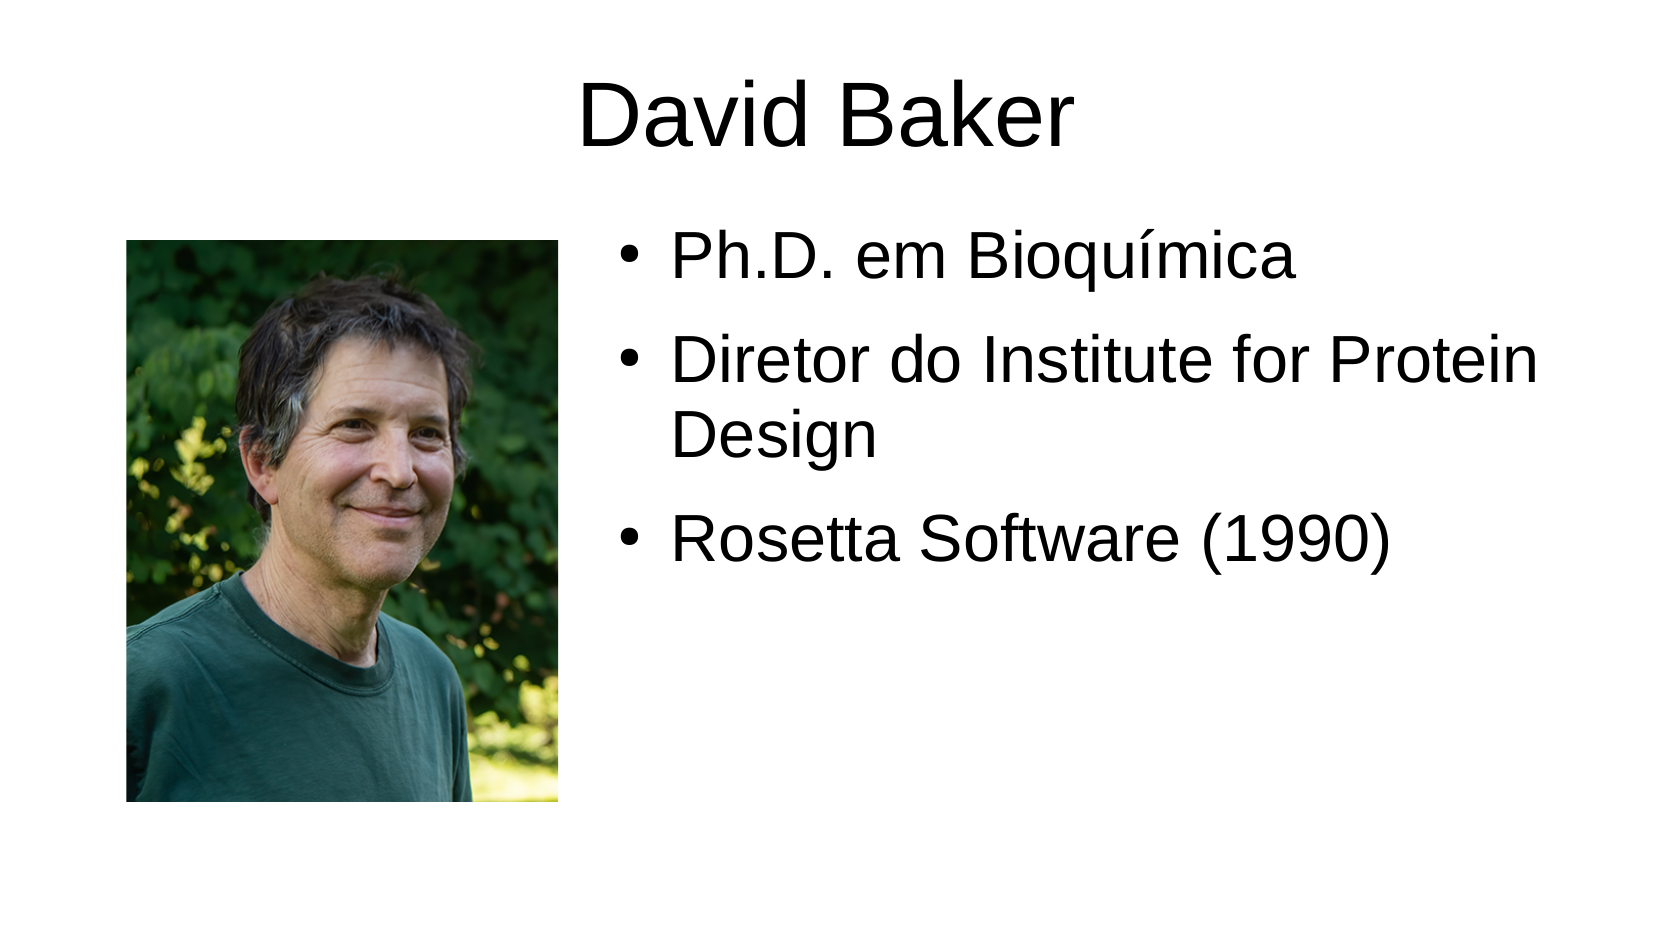

# David Baker
Ph.D. em Bioquímica
Diretor do Institute for Protein Design
Rosetta Software (1990)